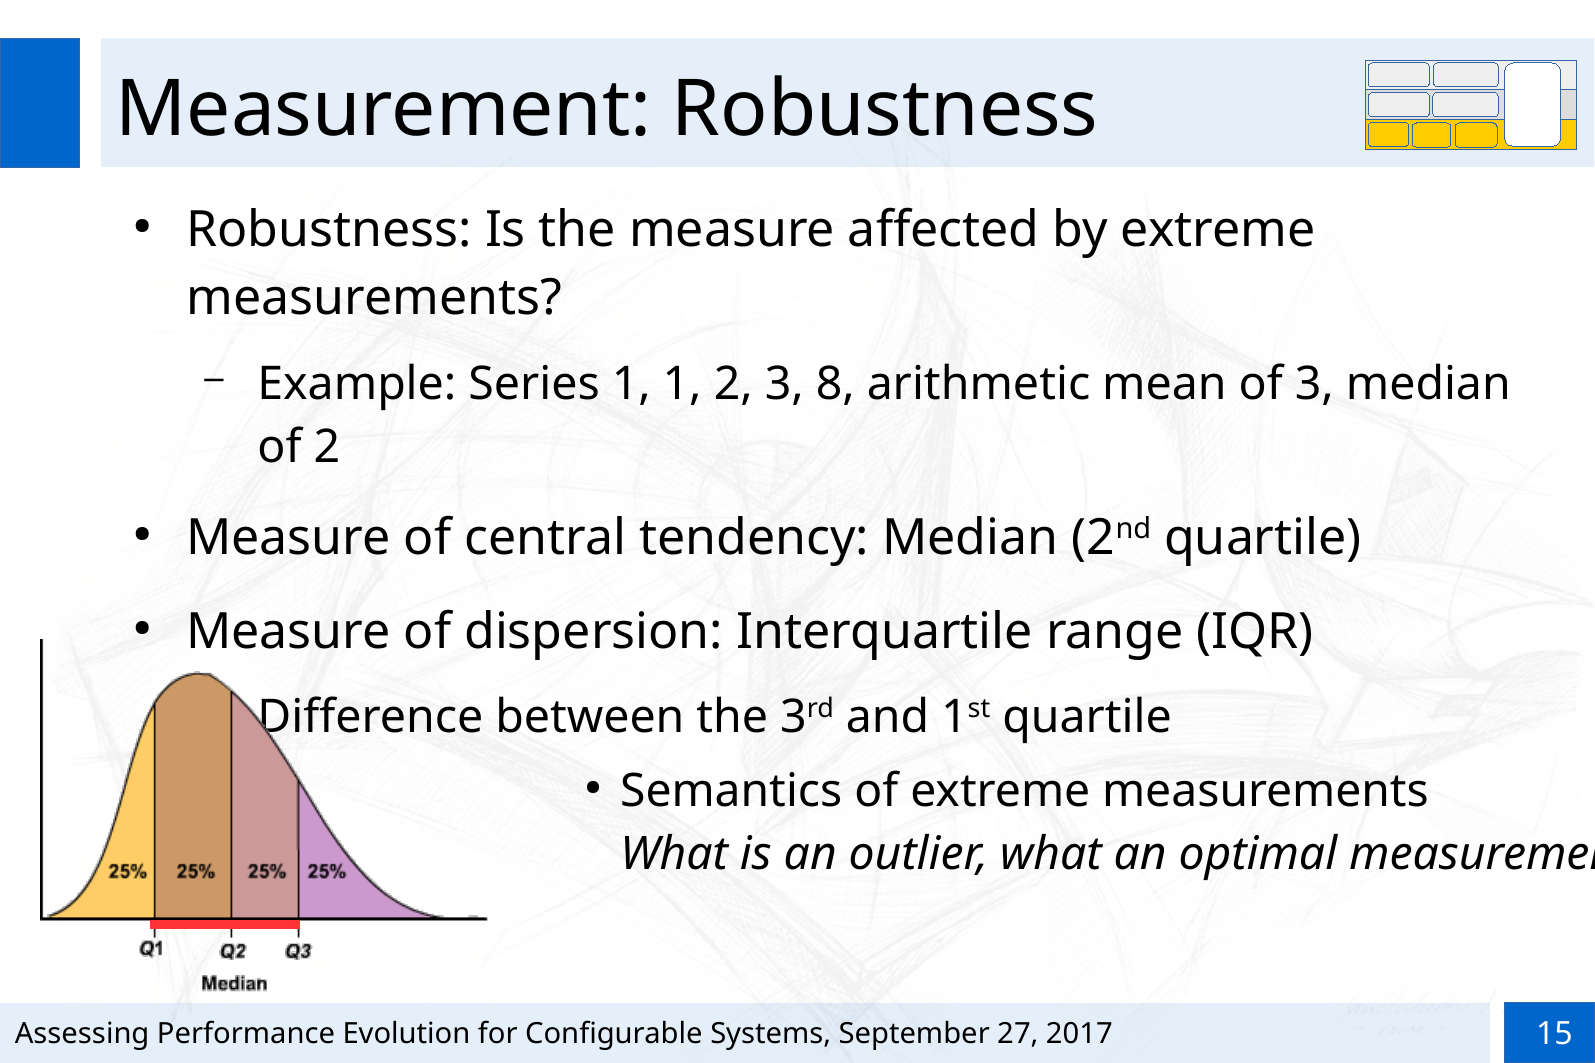

# Measurement: Robustness
Robustness: Is the measure affected by extreme measurements?
Example: Series 1, 1, 2, 3, 8, arithmetic mean of 3, median of 2
Measure of central tendency: Median (2nd quartile)
Measure of dispersion: Interquartile range (IQR)
Difference between the 3rd and 1st quartile
Semantics of extreme measurements
What is an outlier, what an optimal measurement?